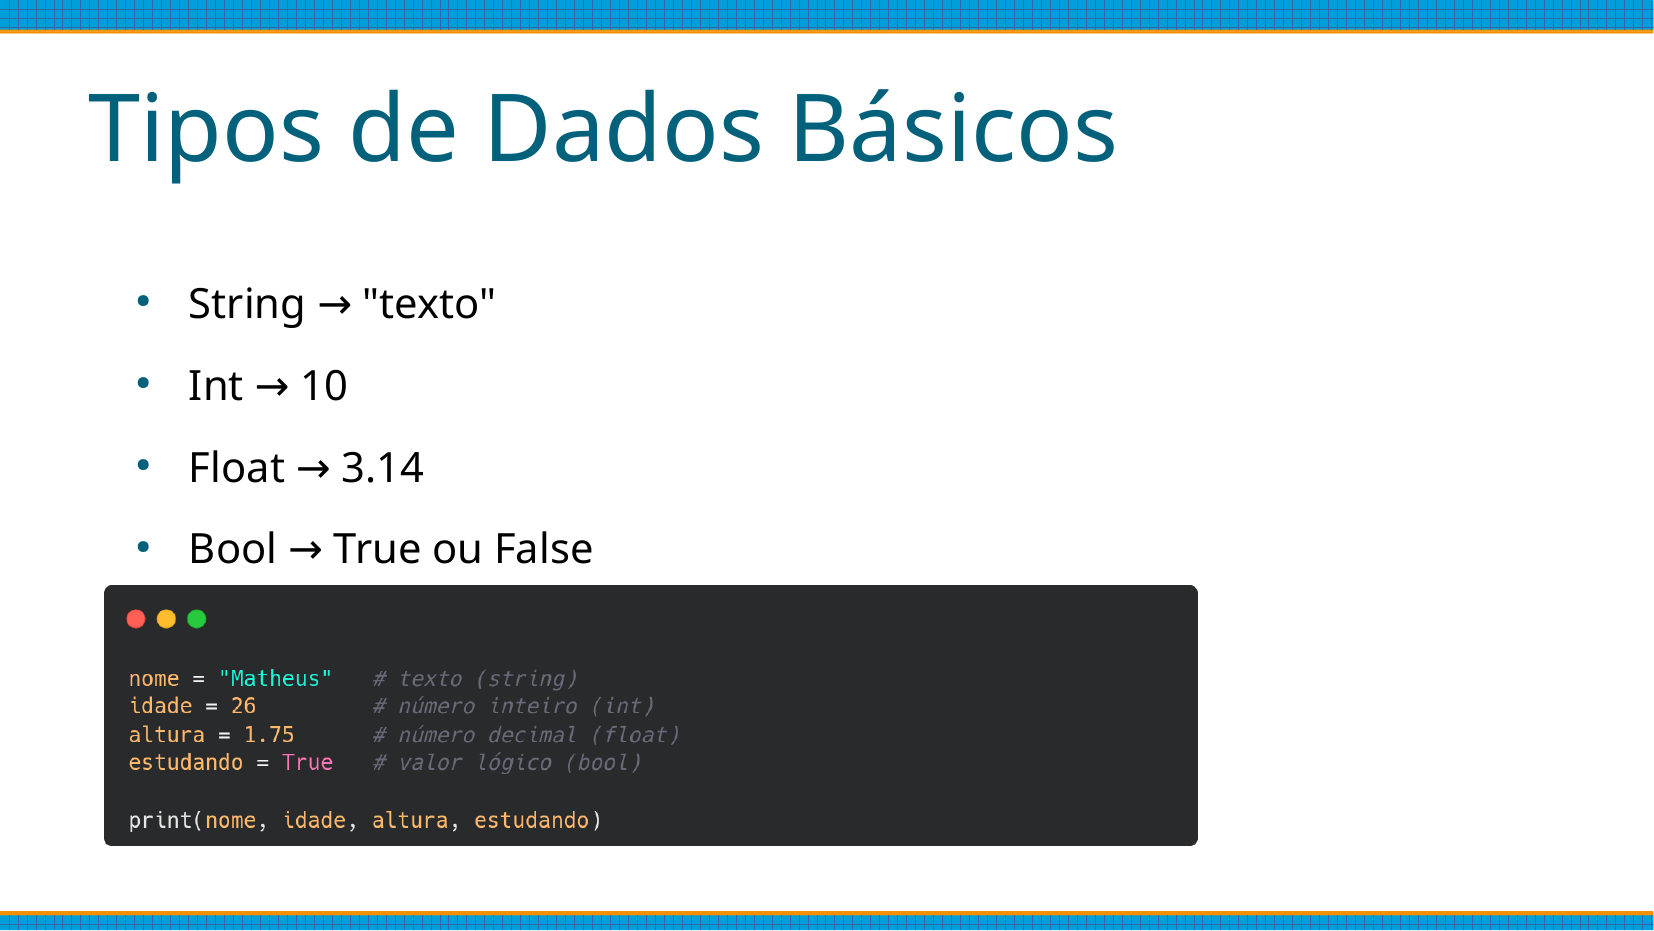

# Tipos de Dados Básicos
String → "texto"
Int → 10
Float → 3.14
Bool → True ou False